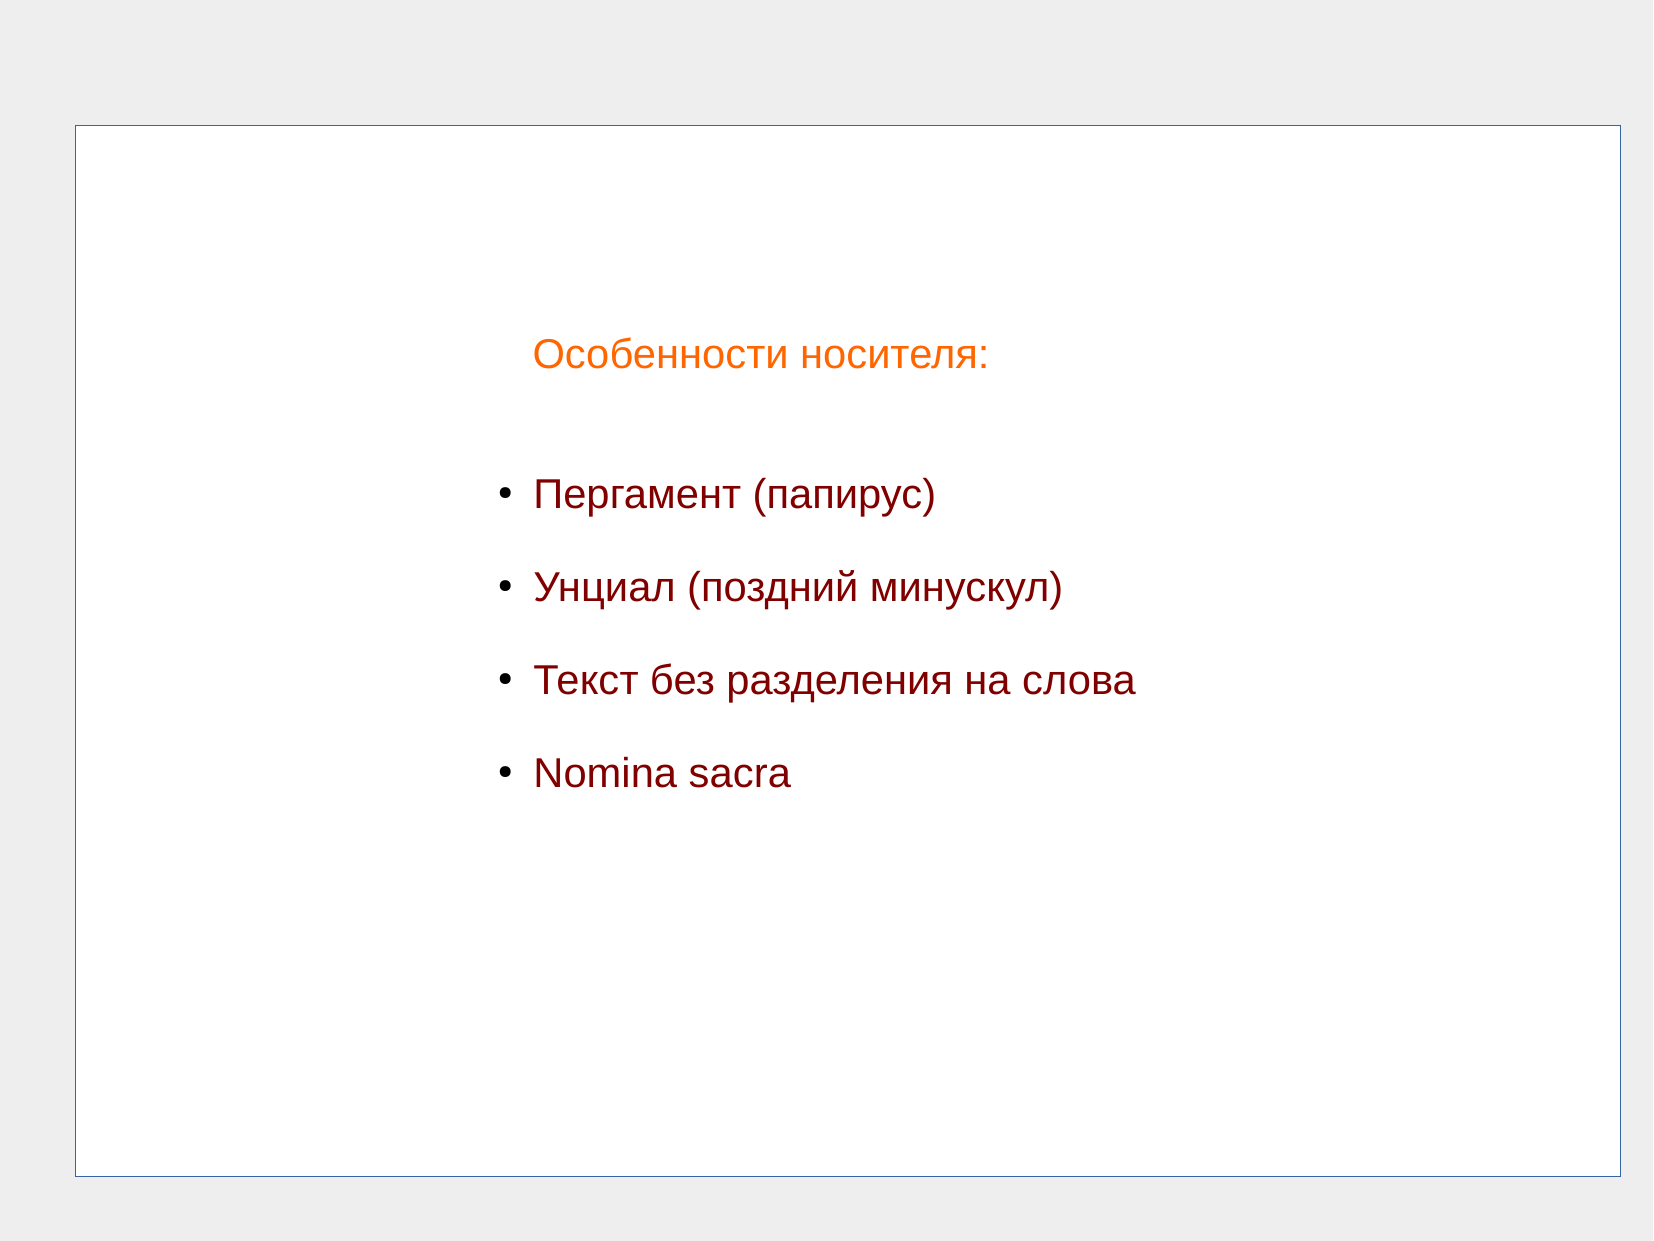

# Особенности носителя:
Пергамент (папирус)
Унциал (поздний минускул)
Текст без разделения на слова
Nomina sacra